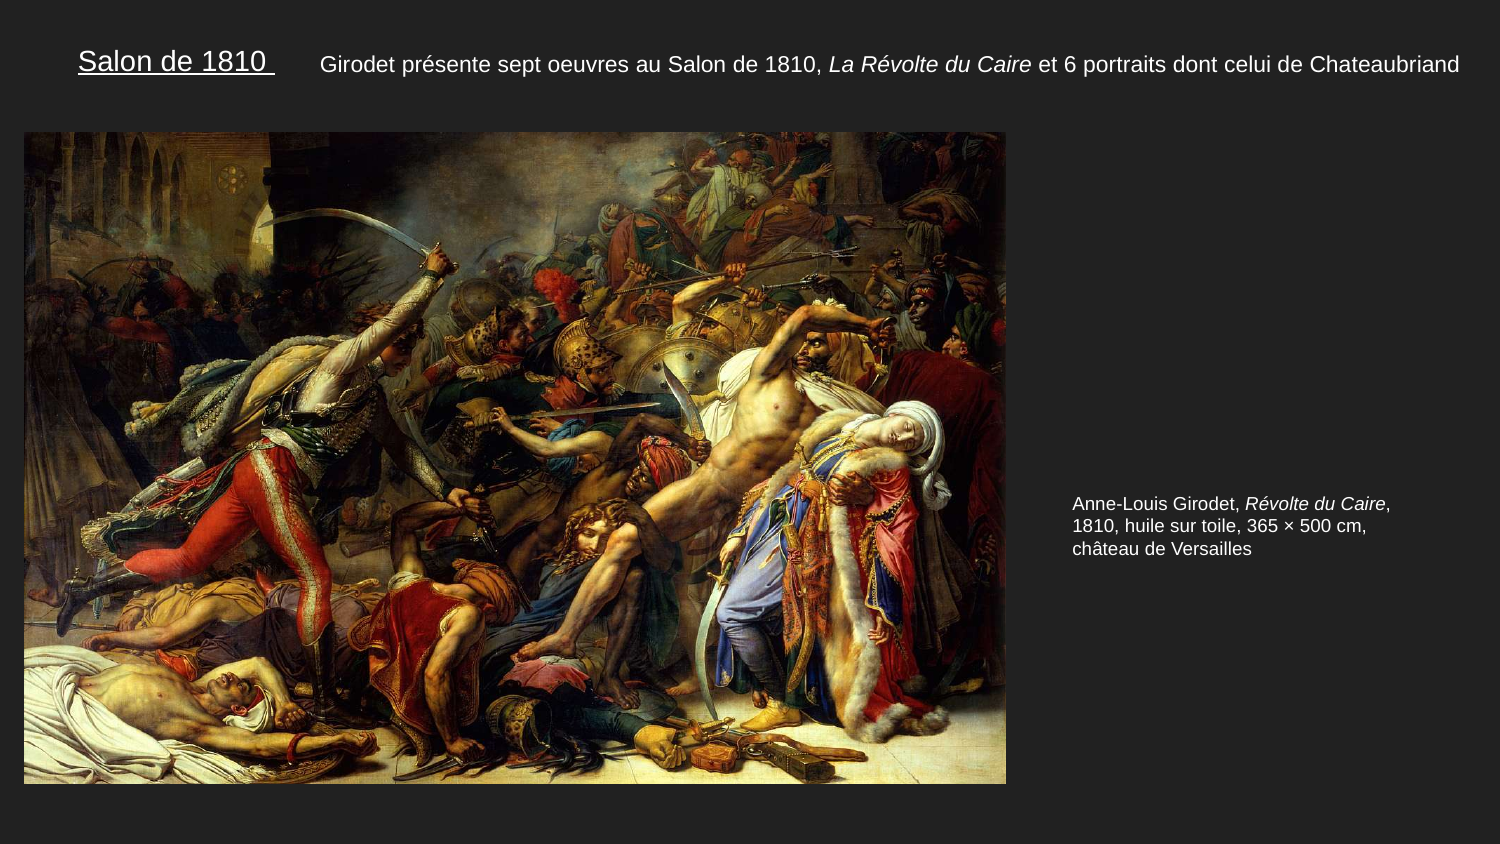

Salon de 1810
# Girodet présente sept oeuvres au Salon de 1810, La Révolte du Caire et 6 portraits dont celui de Chateaubriand
Anne-Louis Girodet, Révolte du Caire, 1810, huile sur toile, 365 × 500 cm, château de Versailles